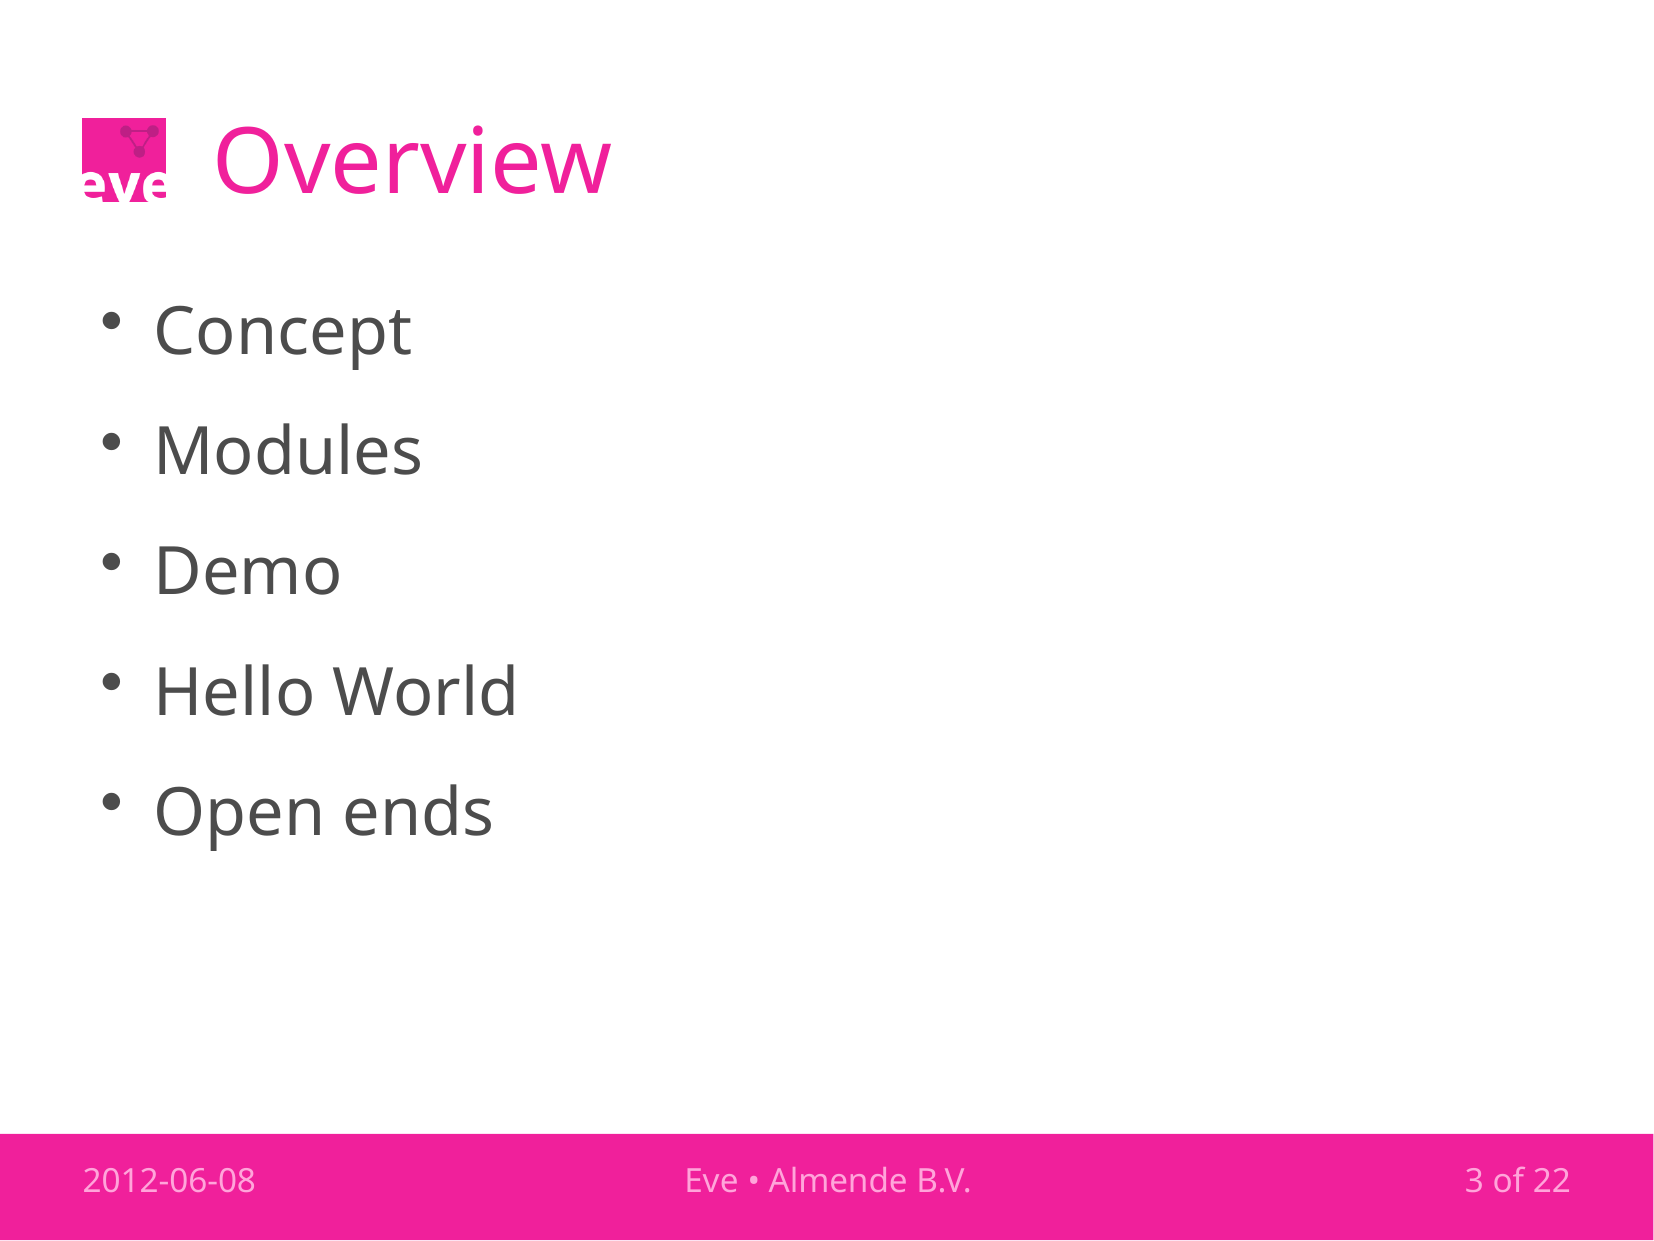

# Overview
Concept
Modules
Demo
Hello World
Open ends
2012-06-08
3